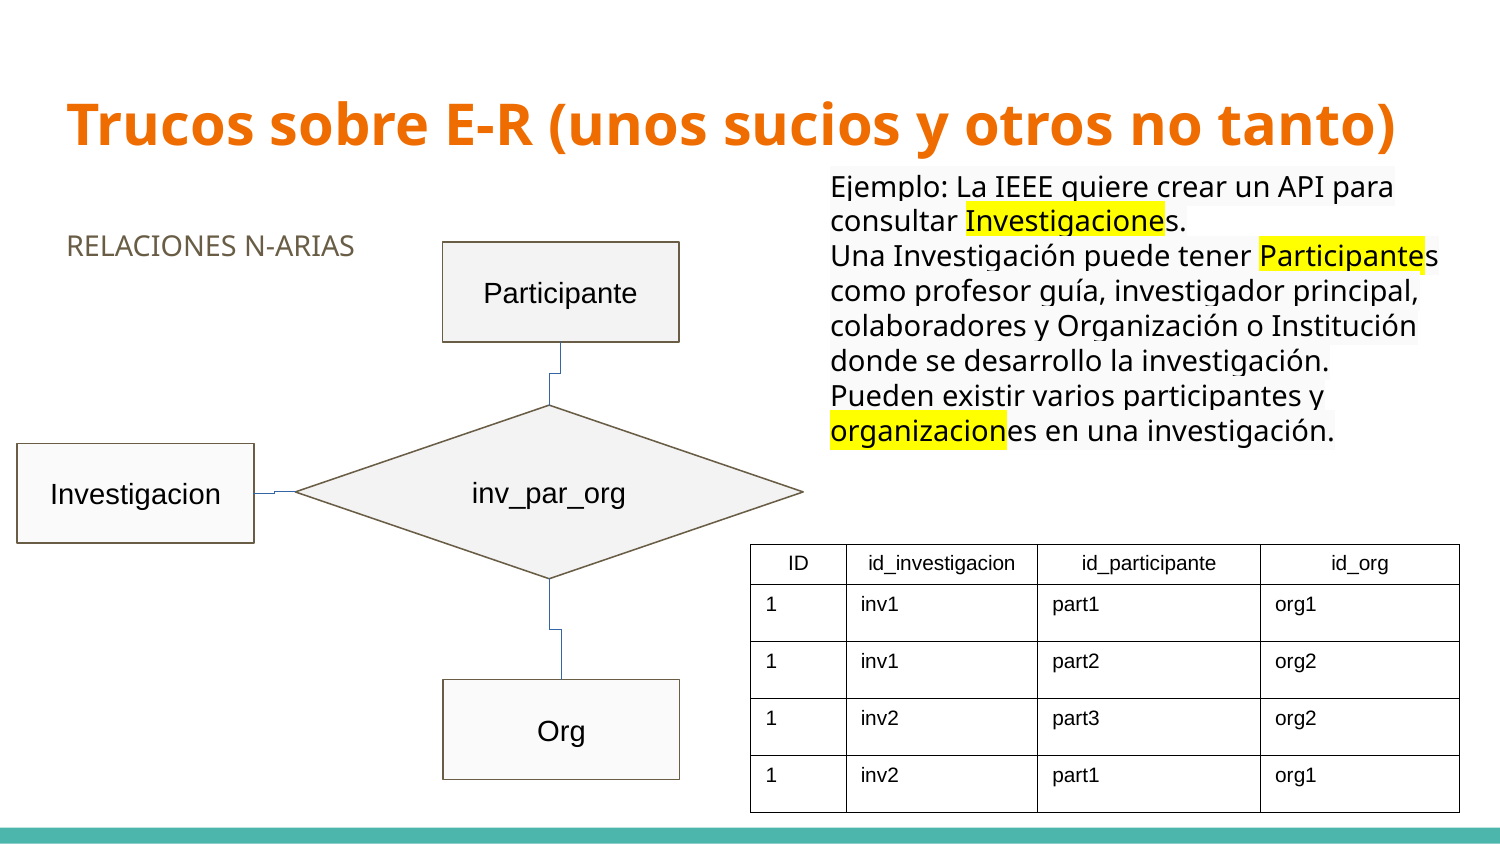

# Trucos sobre E-R (unos sucios y otros no tanto)
Ejemplo: La IEEE quiere crear un API para consultar Investigaciones.
Una Investigación puede tener Participantes como profesor guía, investigador principal, colaboradores y Organización o Institución donde se desarrollo la investigación.
Pueden existir varios participantes y organizaciones en una investigación.
RELACIONES N-ARIAS
Participante
inv_par_org
Investigacion
| ID | id\_investigacion | id\_participante | id\_org |
| --- | --- | --- | --- |
| 1 | inv1 | part1 | org1 |
| 1 | inv1 | part2 | org2 |
| 1 | inv2 | part3 | org2 |
| 1 | inv2 | part1 | org1 |
Org